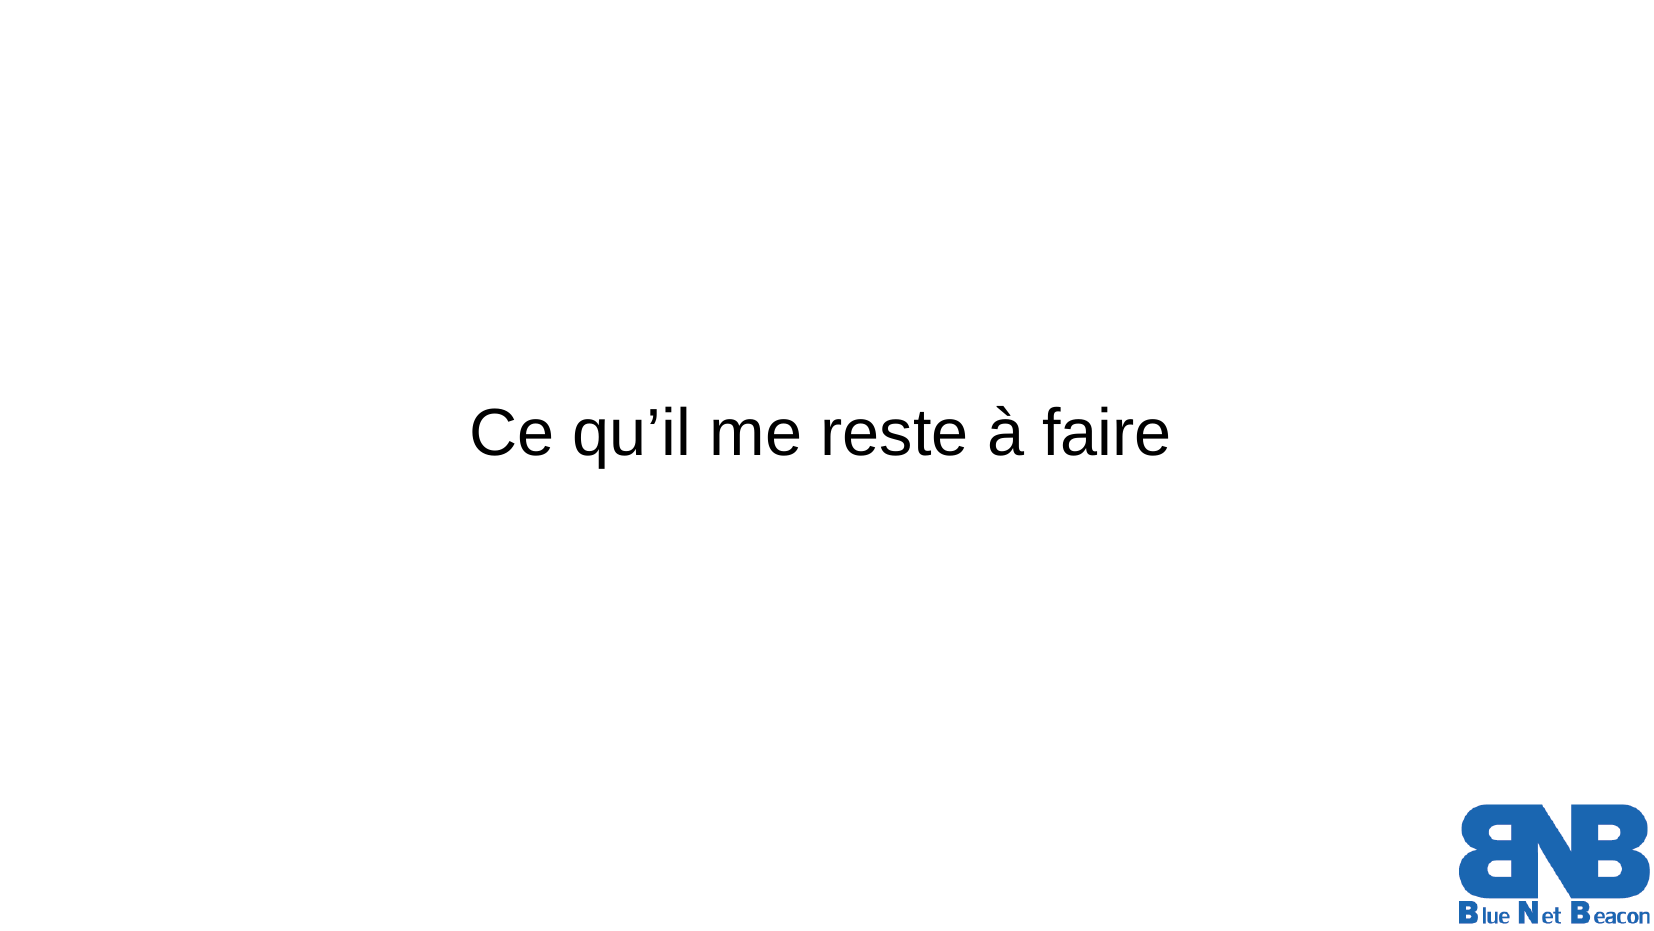

# Ce qu’il me reste à faire